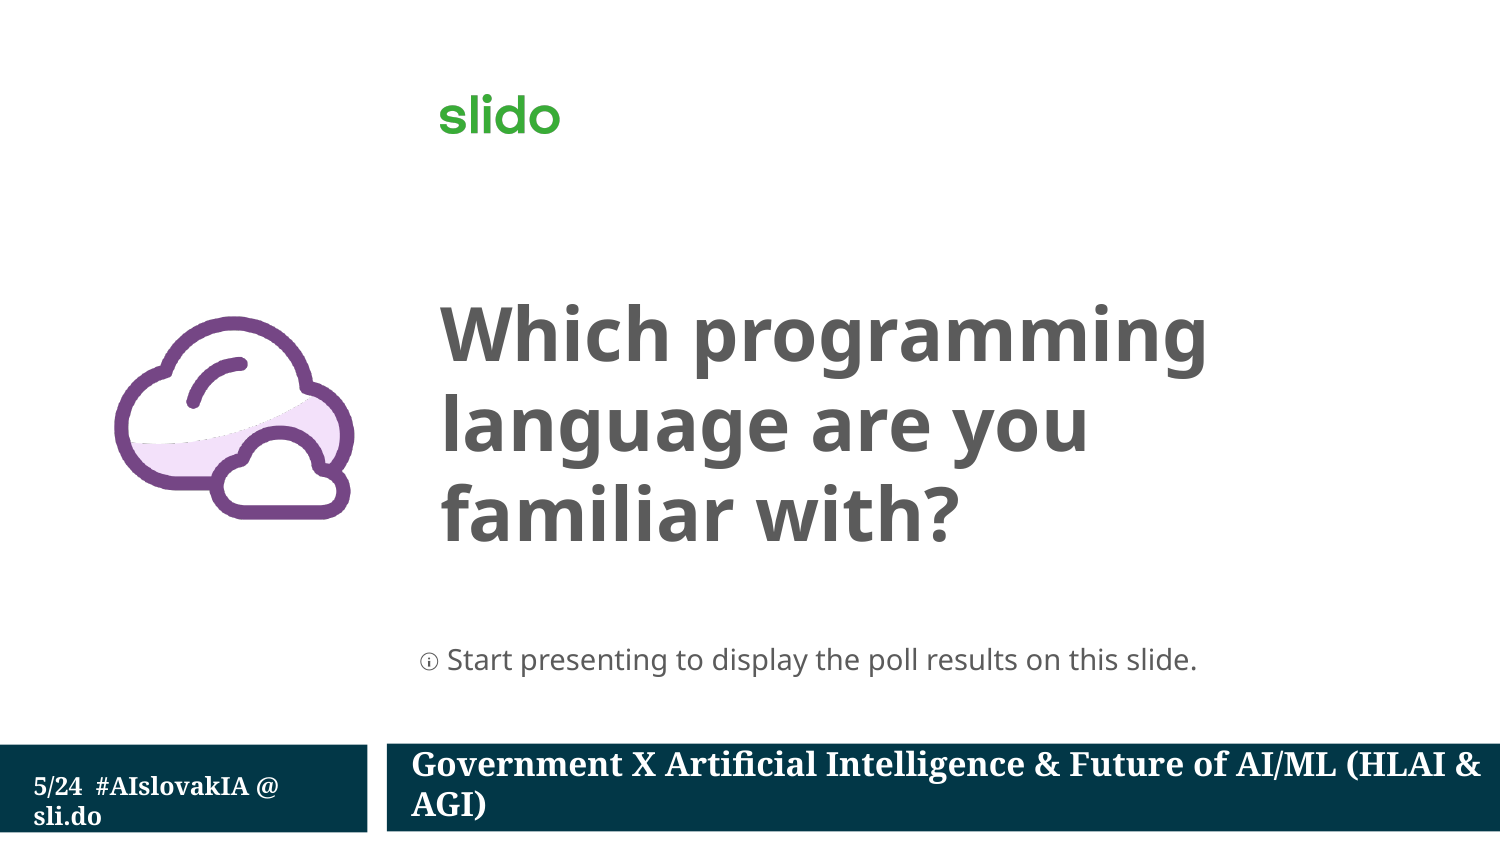

Which programming language are you familiar with?
ⓘ Start presenting to display the poll results on this slide.
Government X Artificial Intelligence & Future of AI/ML (HLAI & AGI)
5/24 #AIslovakIA @ sli.do